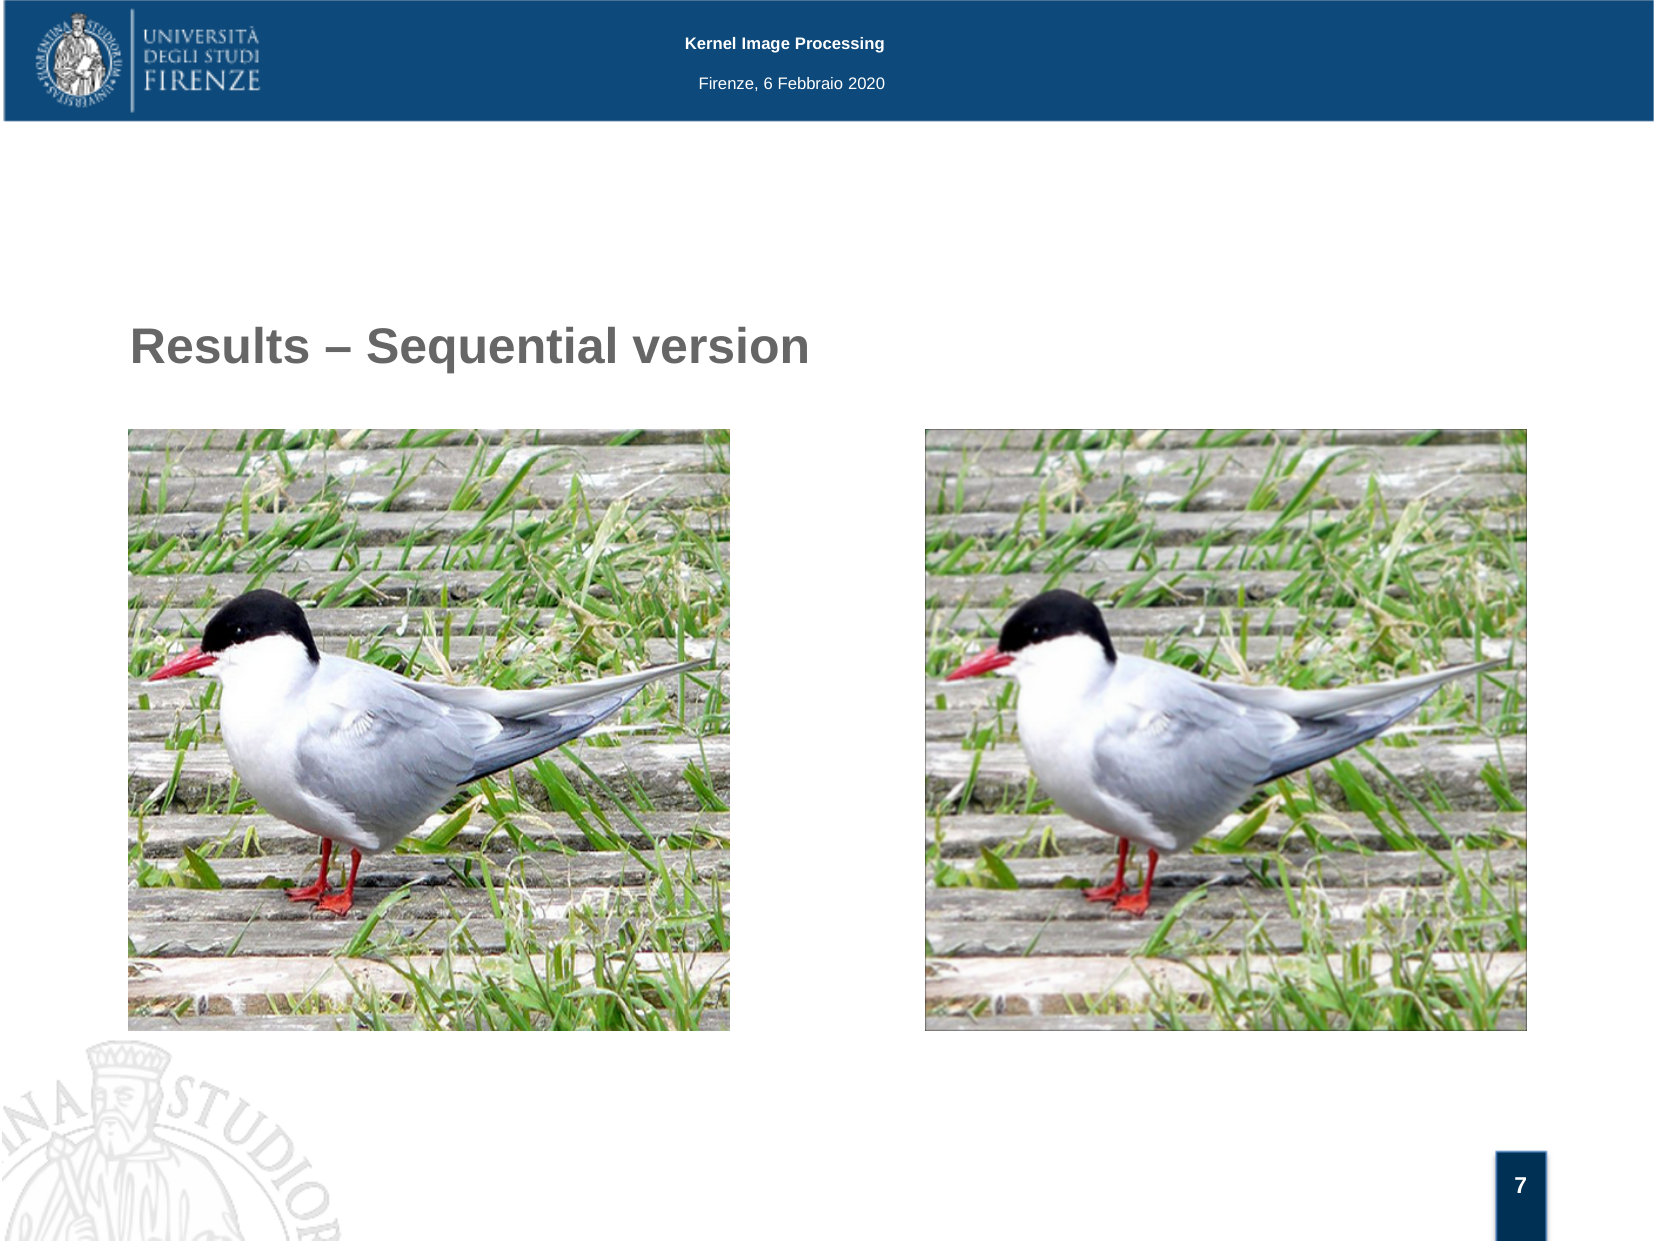

Kernel Image Processing
Firenze, 6 Febbraio 2020
Results – Sequential version
7